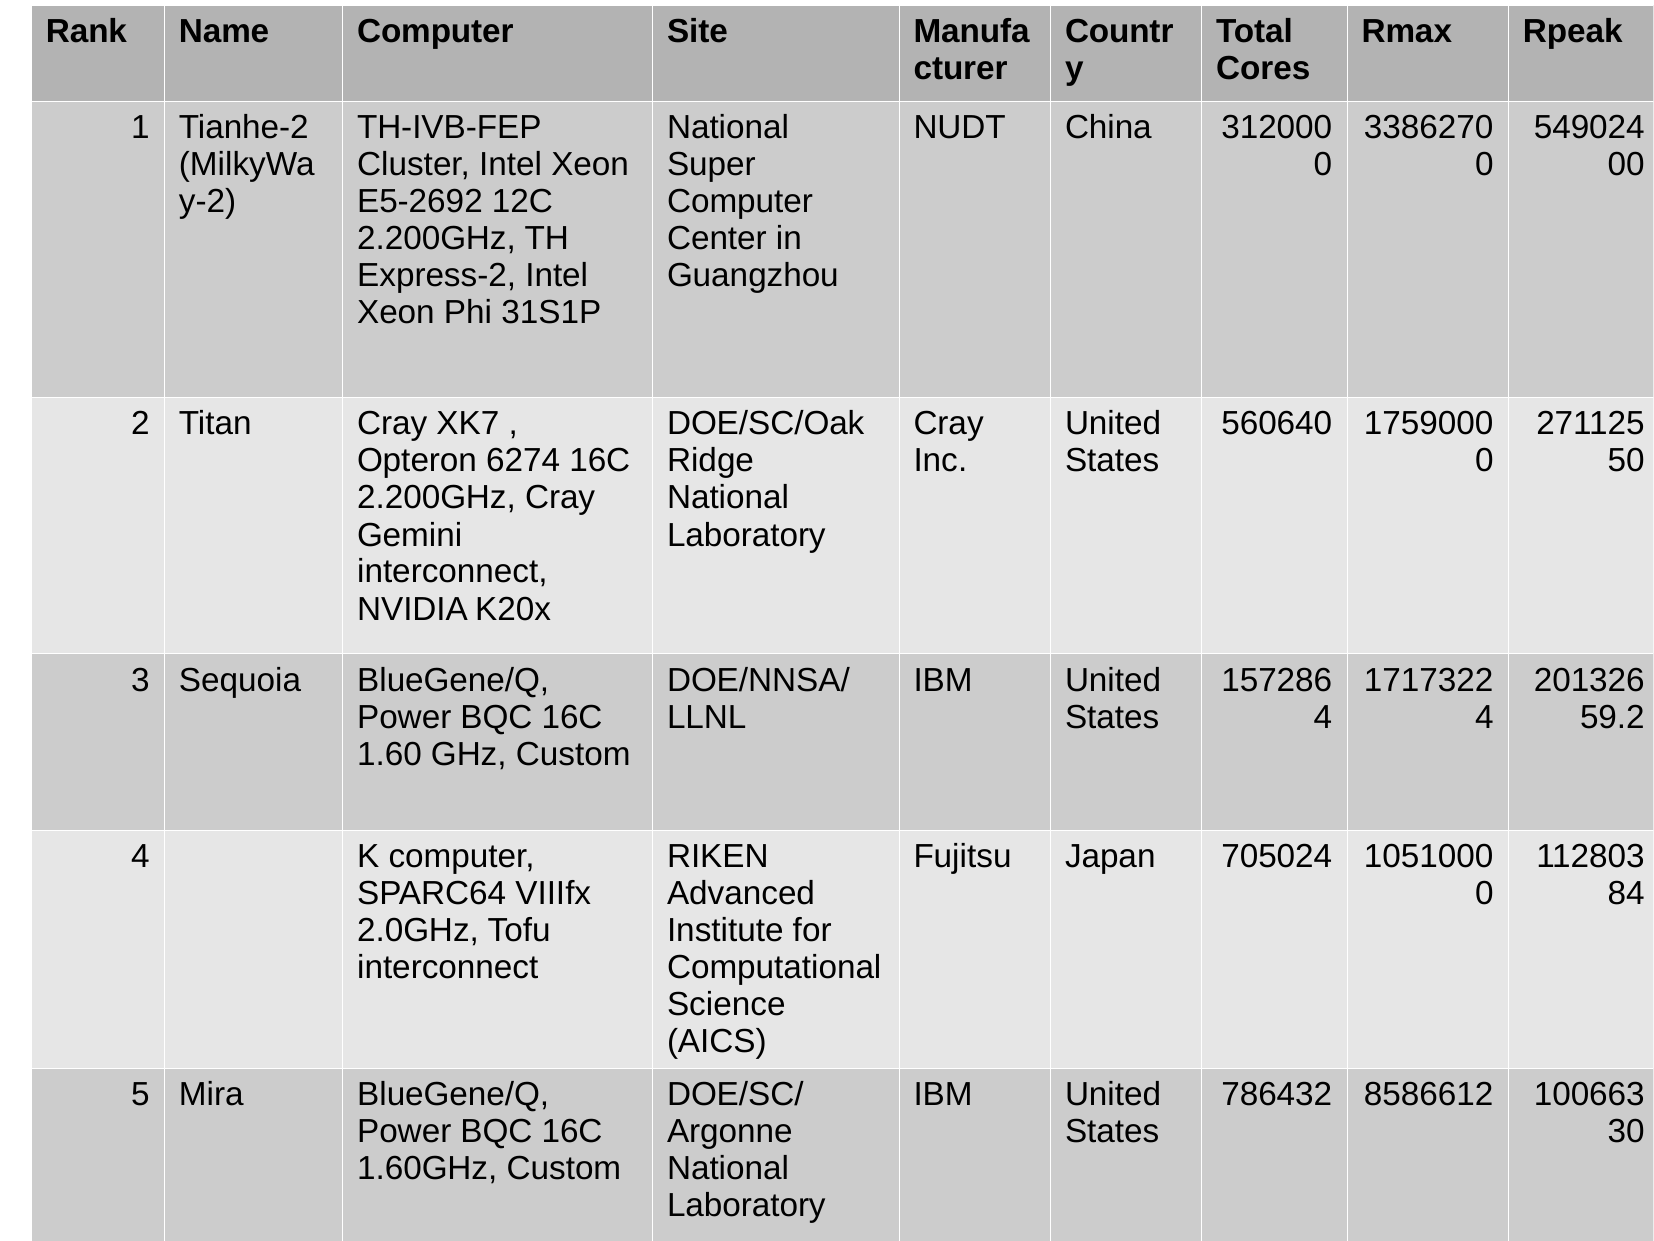

| Rank | Name | Computer | Site | Manufacturer | Country | Total Cores | Rmax | Rpeak |
| --- | --- | --- | --- | --- | --- | --- | --- | --- |
| 1 | Tianhe-2 (MilkyWay-2) | TH-IVB-FEP Cluster, Intel Xeon E5-2692 12C 2.200GHz, TH Express-2, Intel Xeon Phi 31S1P | National Super Computer Center in Guangzhou | NUDT | China | 3120000 | 33862700 | 54902400 |
| 2 | Titan | Cray XK7 , Opteron 6274 16C 2.200GHz, Cray Gemini interconnect, NVIDIA K20x | DOE/SC/Oak Ridge National Laboratory | Cray Inc. | United States | 560640 | 17590000 | 27112550 |
| 3 | Sequoia | BlueGene/Q, Power BQC 16C 1.60 GHz, Custom | DOE/NNSA/LLNL | IBM | United States | 1572864 | 17173224 | 20132659.2 |
| 4 | | K computer, SPARC64 VIIIfx 2.0GHz, Tofu interconnect | RIKEN Advanced Institute for Computational Science (AICS) | Fujitsu | Japan | 705024 | 10510000 | 11280384 |
| 5 | Mira | BlueGene/Q, Power BQC 16C 1.60GHz, Custom | DOE/SC/Argonne National Laboratory | IBM | United States | 786432 | 8586612 | 10066330 |